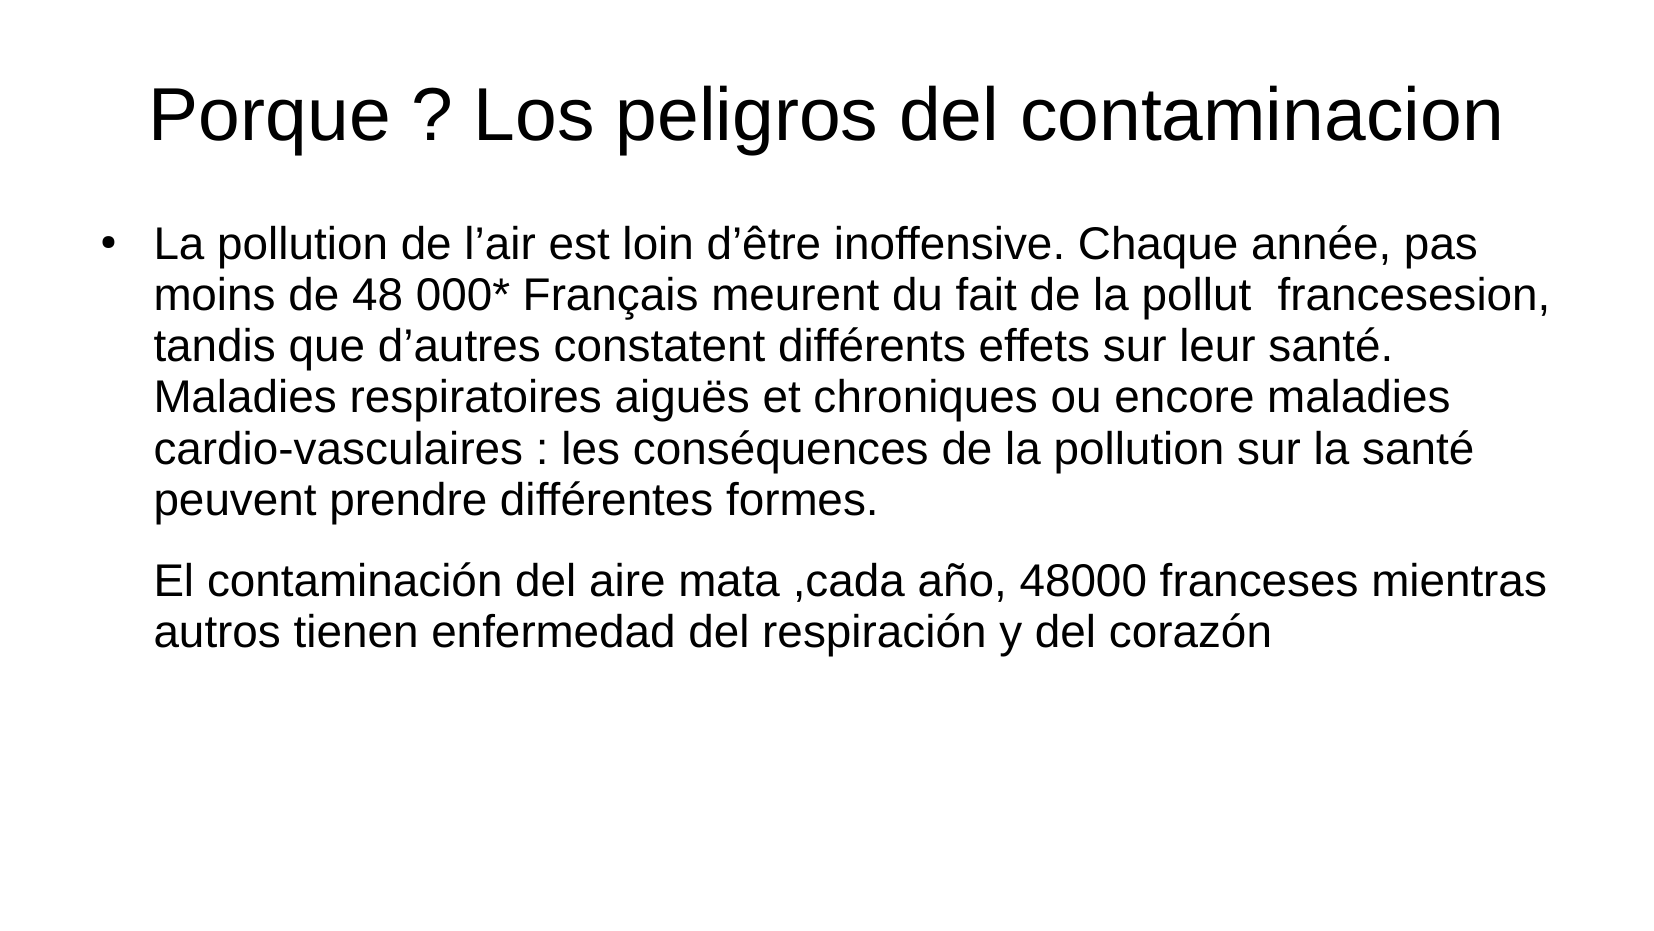

# Porque ? Los peligros del contaminacion
La pollution de l’air est loin d’être inoffensive. Chaque année, pas moins de 48 000* Français meurent du fait de la pollut francesesion, tandis que d’autres constatent différents effets sur leur santé. Maladies respiratoires aiguës et chroniques ou encore maladies cardio-vasculaires : les conséquences de la pollution sur la santé peuvent prendre différentes formes.
El contaminación del aire mata ,cada año, 48000 franceses mientras autros tienen enfermedad del respiración y del corazón